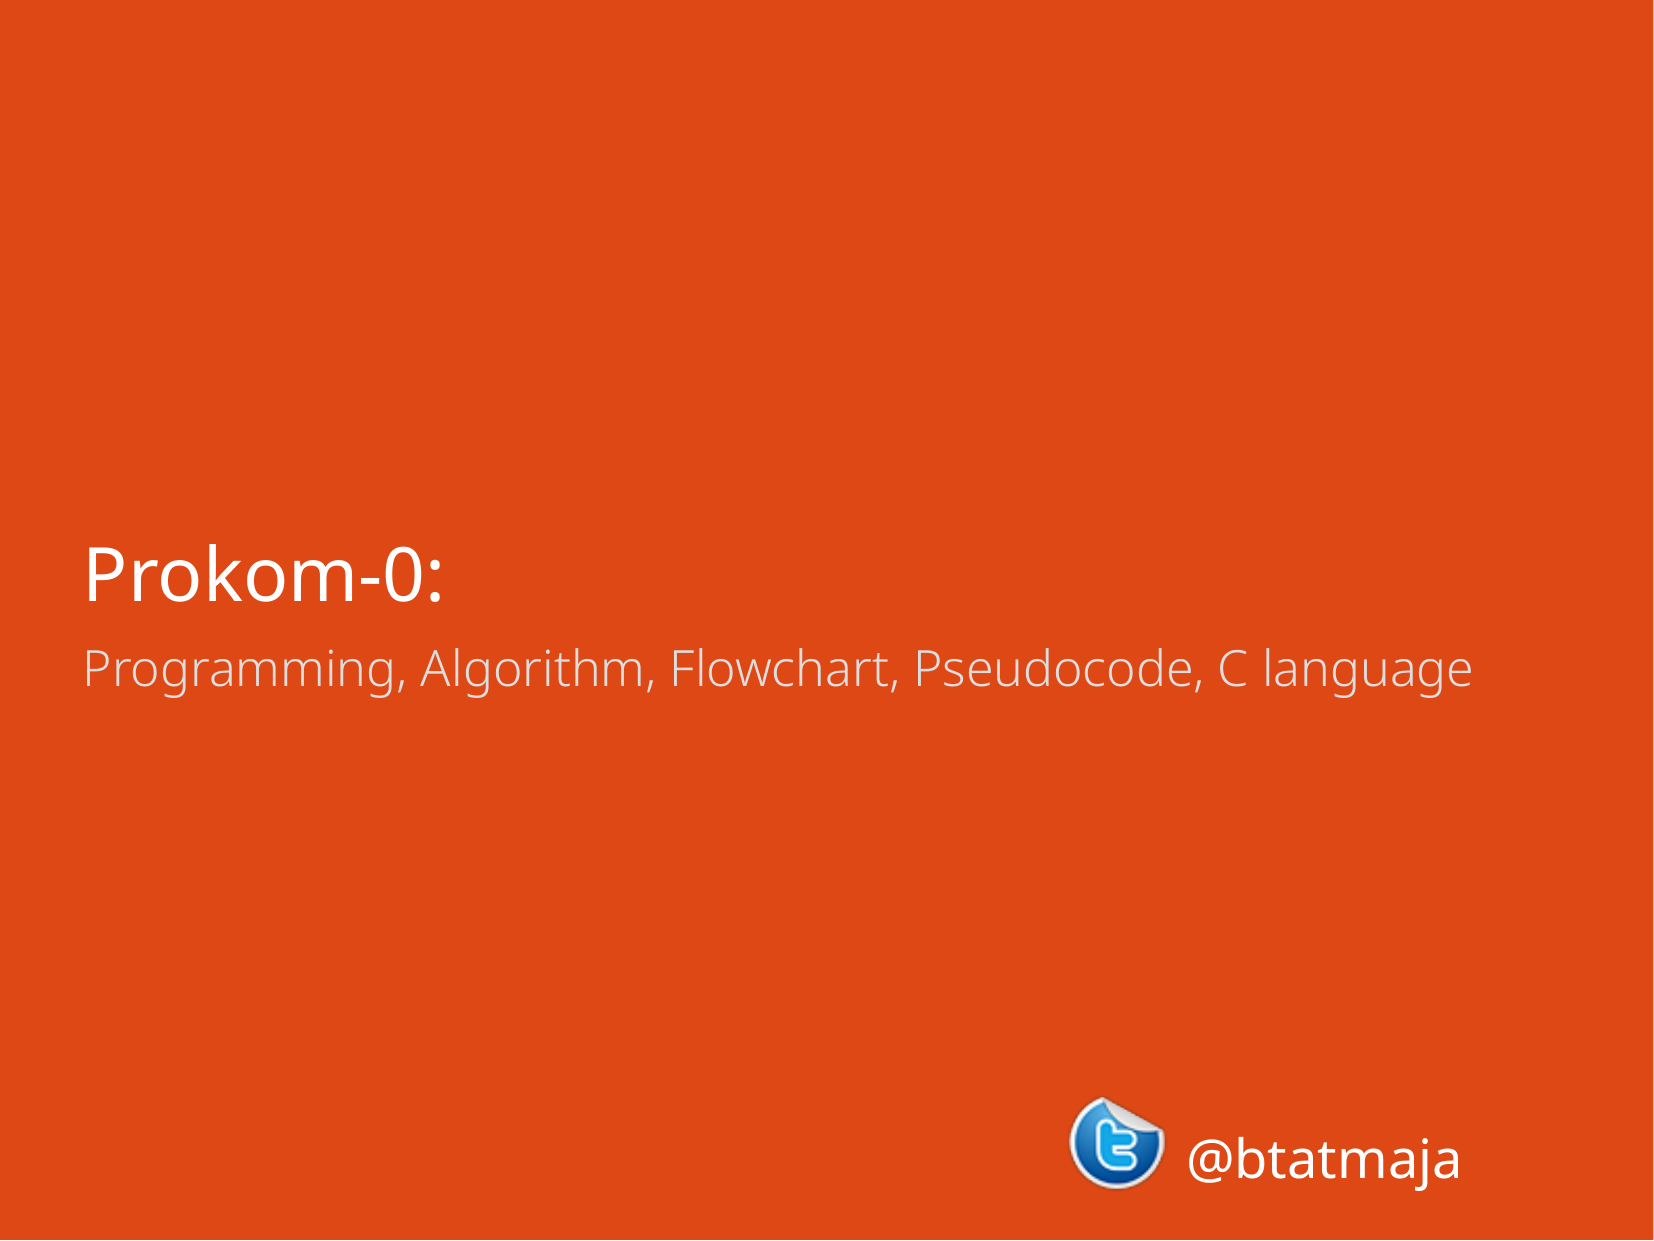

# Prokom-0:
Programming, Algorithm, Flowchart, Pseudocode, C language
@btatmaja